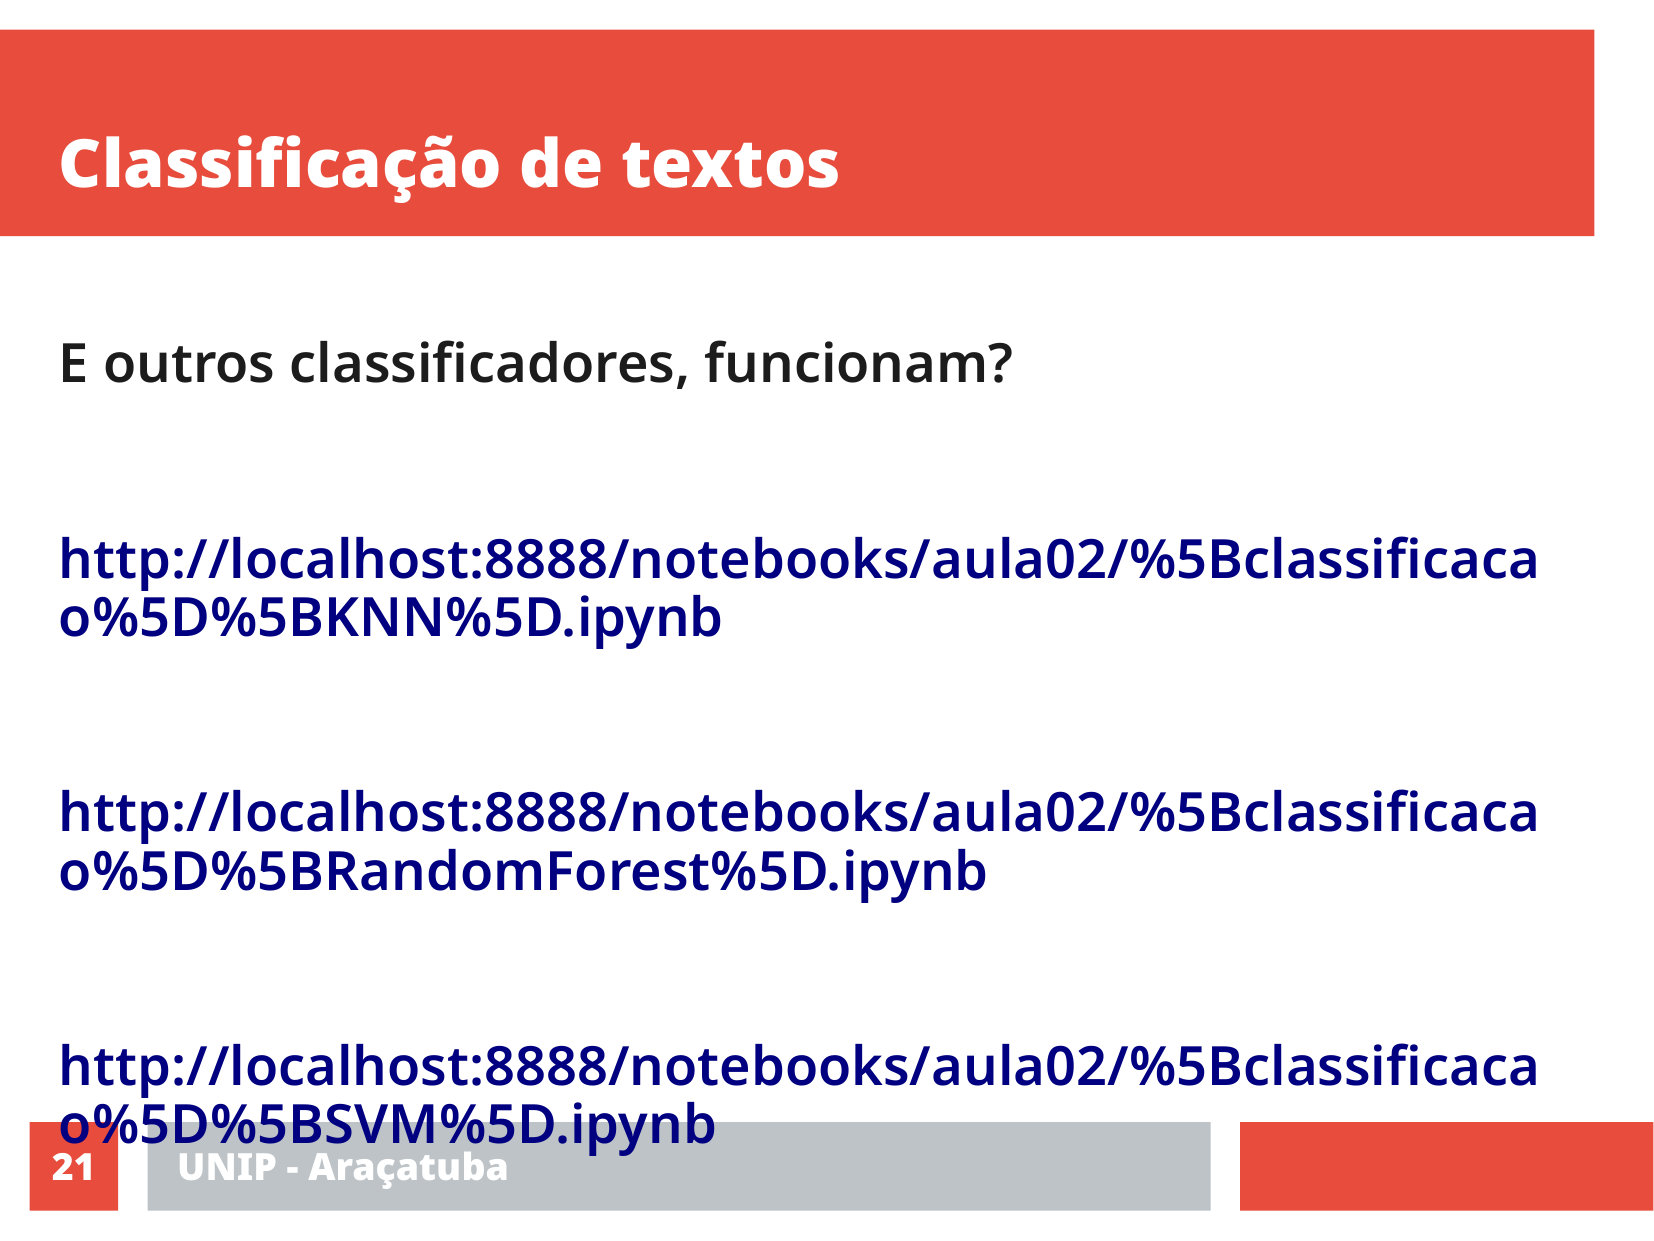

# Classificação de textos
E outros classificadores, funcionam?
http://localhost:8888/notebooks/aula02/%5Bclassificacao%5D%5BKNN%5D.ipynb
http://localhost:8888/notebooks/aula02/%5Bclassificacao%5D%5BRandomForest%5D.ipynb
http://localhost:8888/notebooks/aula02/%5Bclassificacao%5D%5BSVM%5D.ipynb
21
UNIP - Araçatuba